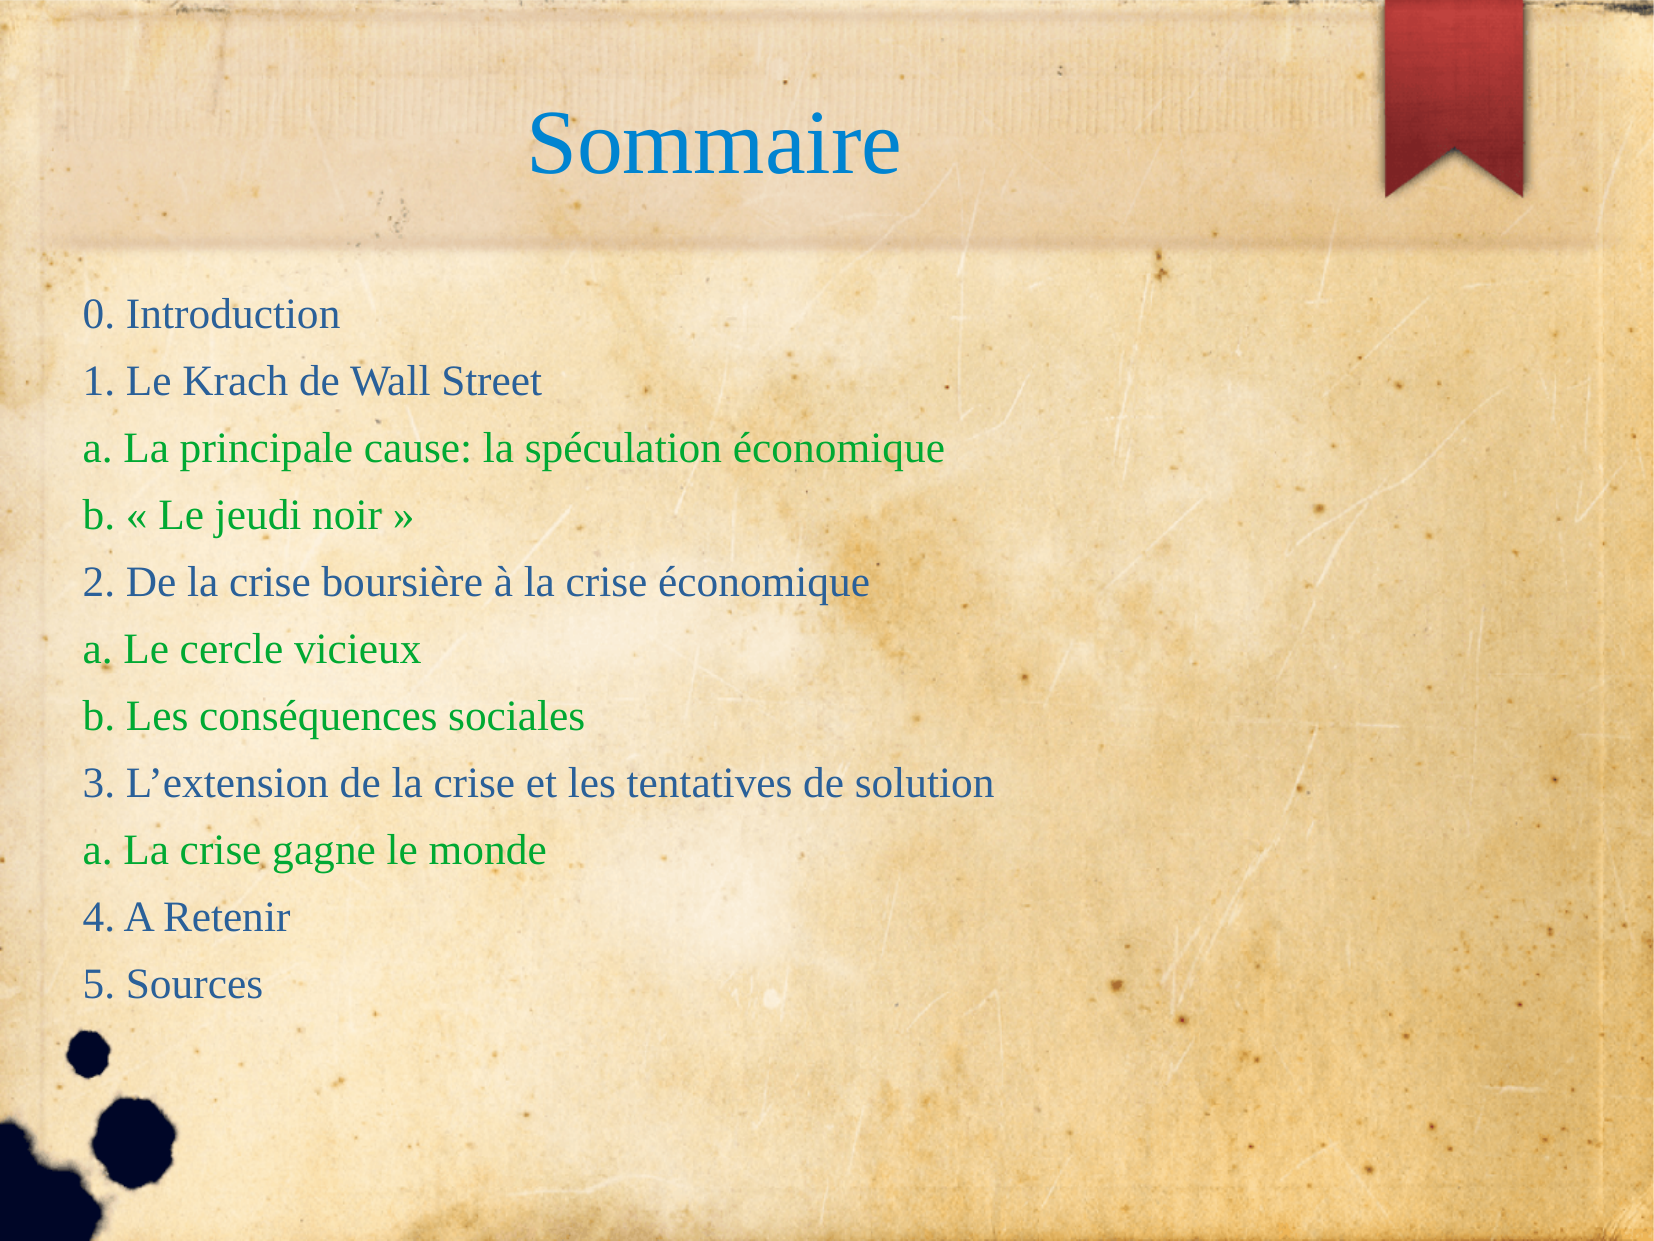

# Sommaire
0. Introduction
1. Le Krach de Wall Street
a. La principale cause: la spéculation économique
b. « Le jeudi noir »
2. De la crise boursière à la crise économique
a. Le cercle vicieux
b. Les conséquences sociales
3. L’extension de la crise et les tentatives de solution
a. La crise gagne le monde
4. A Retenir
5. Sources